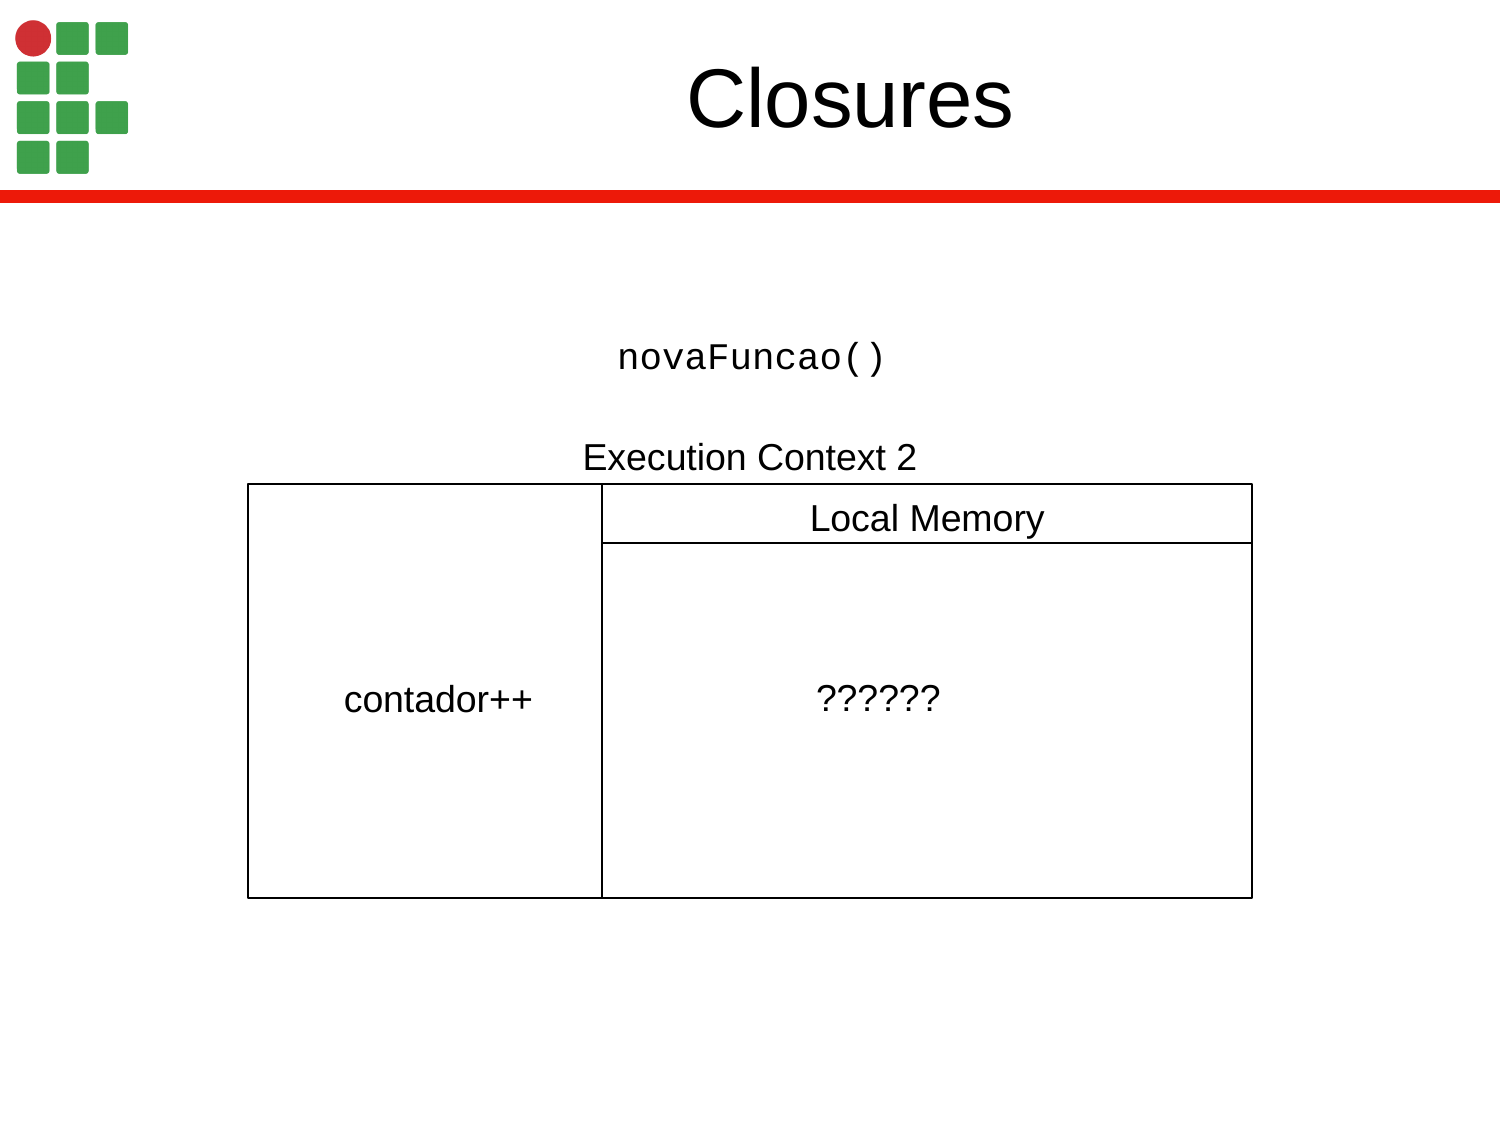

# Closures
novaFuncao()
Execution Context 2
Local Memory
??????
contador++